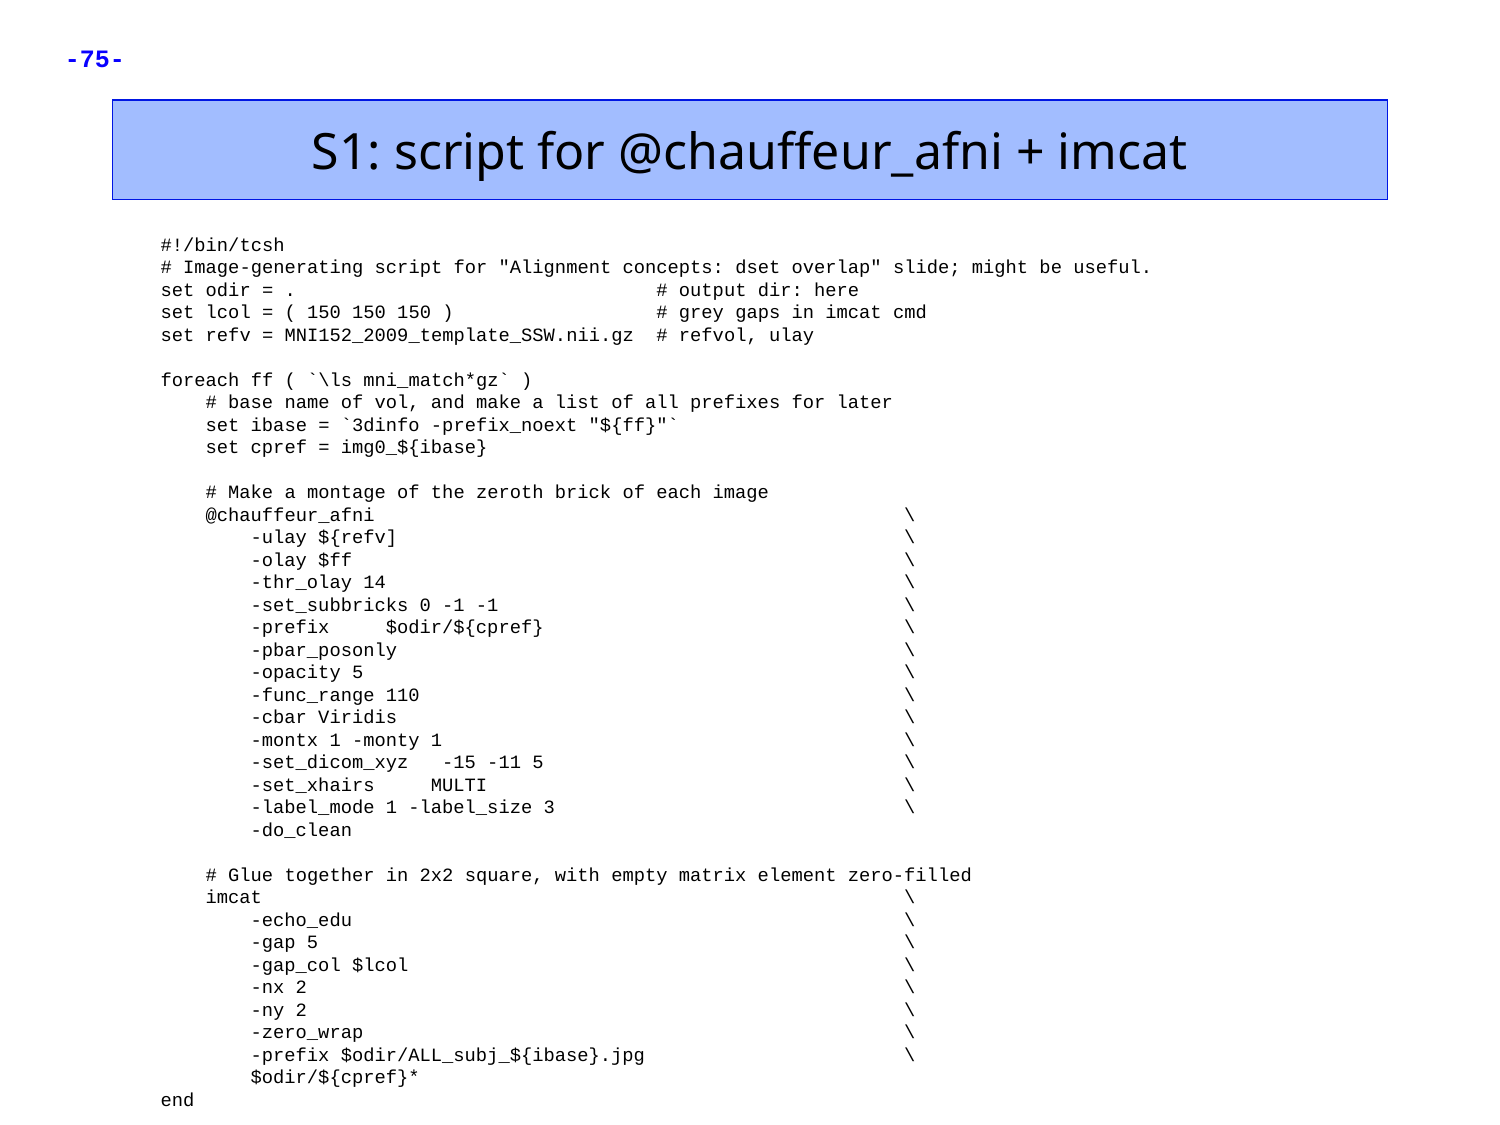

S1: script for @chauffeur_afni + imcat
#!/bin/tcsh
# Image-generating script for "Alignment concepts: dset overlap" slide; might be useful.
set odir = . # output dir: here
set lcol = ( 150 150 150 ) # grey gaps in imcat cmd
set refv = MNI152_2009_template_SSW.nii.gz # refvol, ulay
foreach ff ( `\ls mni_match*gz` )
 # base name of vol, and make a list of all prefixes for later
 set ibase = `3dinfo -prefix_noext "${ff}"`
 set cpref = img0_${ibase}
 # Make a montage of the zeroth brick of each image
 @chauffeur_afni \
 -ulay ${refv] \
 -olay $ff \
 -thr_olay 14 \
 -set_subbricks 0 -1 -1 \
 -prefix $odir/${cpref} \
 -pbar_posonly \
 -opacity 5 \
 -func_range 110 \
 -cbar Viridis \
 -montx 1 -monty 1 \
 -set_dicom_xyz -15 -11 5 \
 -set_xhairs MULTI \
 -label_mode 1 -label_size 3 \
 -do_clean
 # Glue together in 2x2 square, with empty matrix element zero-filled
 imcat \
 -echo_edu \
 -gap 5 \
 -gap_col $lcol \
 -nx 2 \
 -ny 2 \
 -zero_wrap \
 -prefix $odir/ALL_subj_${ibase}.jpg \
 $odir/${cpref}*
end